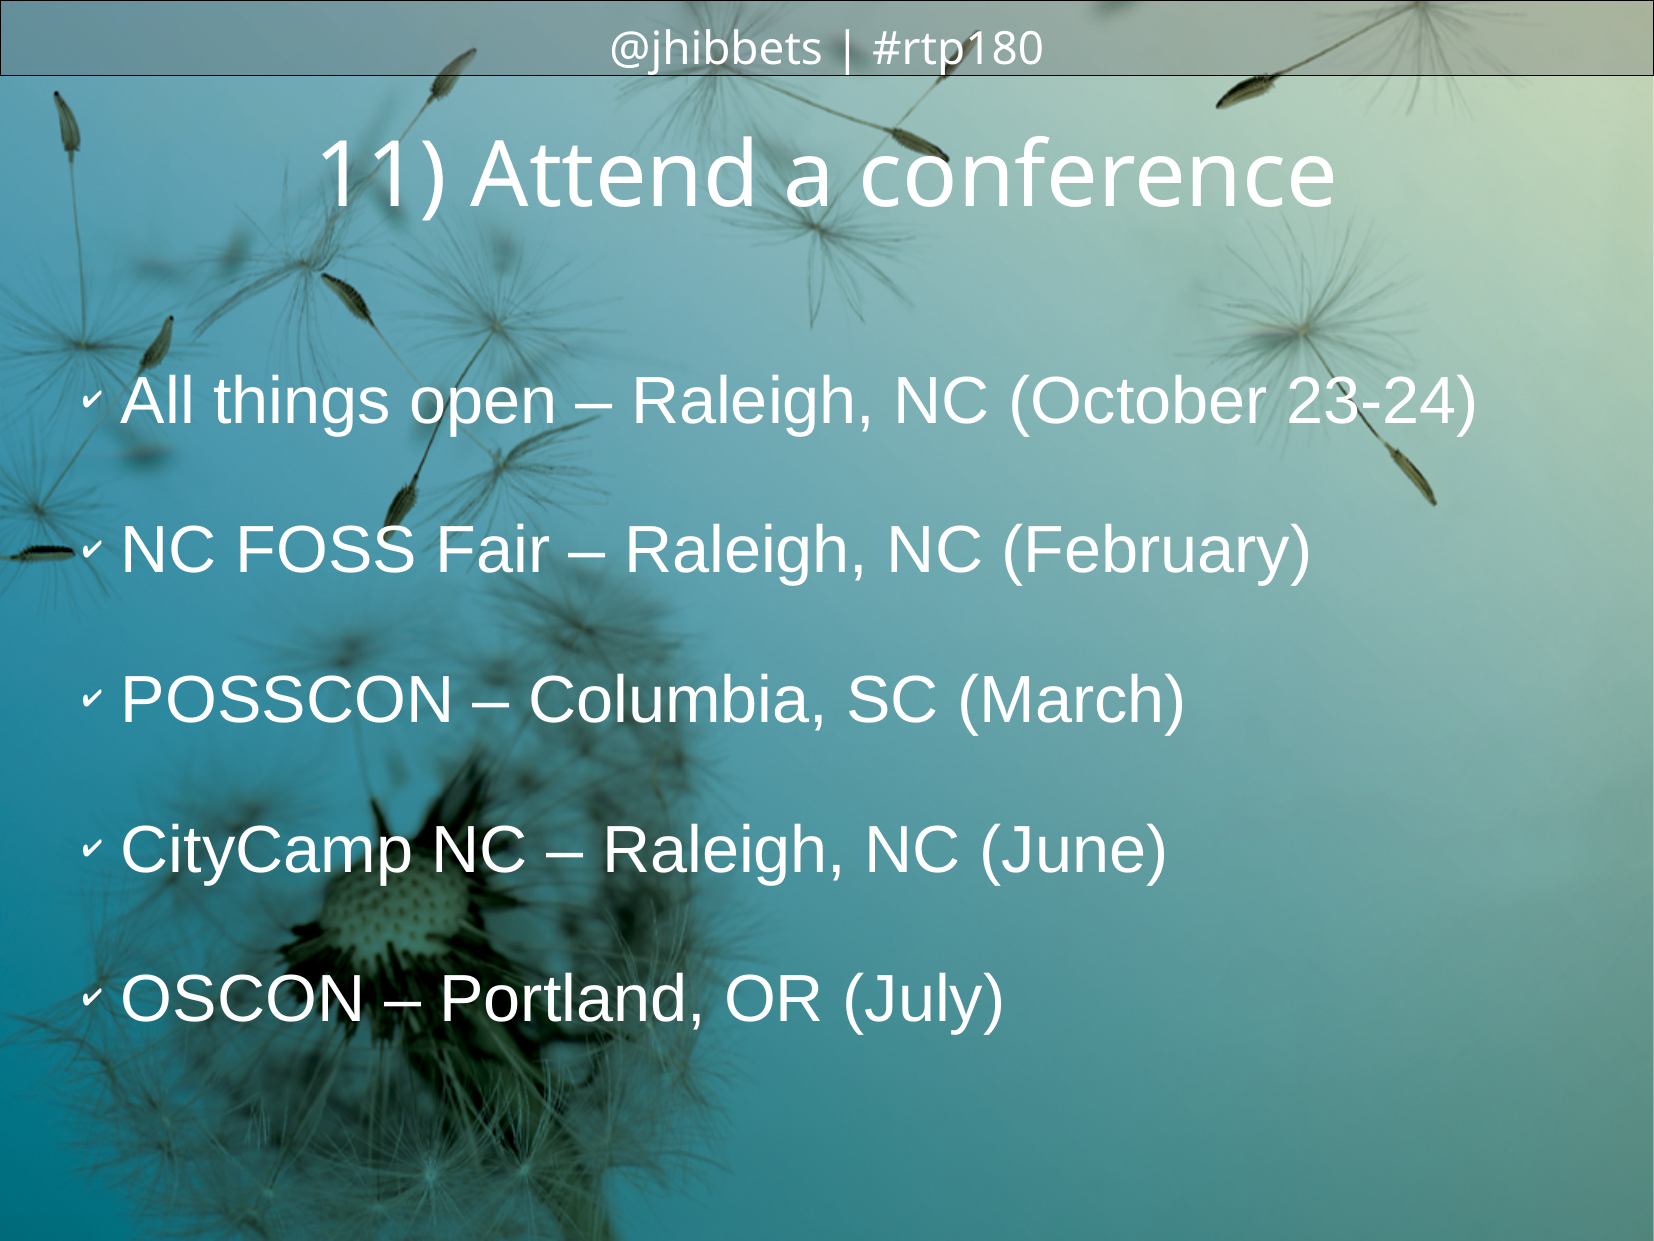

# 11) Attend a conference
 All things open – Raleigh, NC (October 23-24)
 NC FOSS Fair – Raleigh, NC (February)
 POSSCON – Columbia, SC (March)
 CityCamp NC – Raleigh, NC (June)
 OSCON – Portland, OR (July)